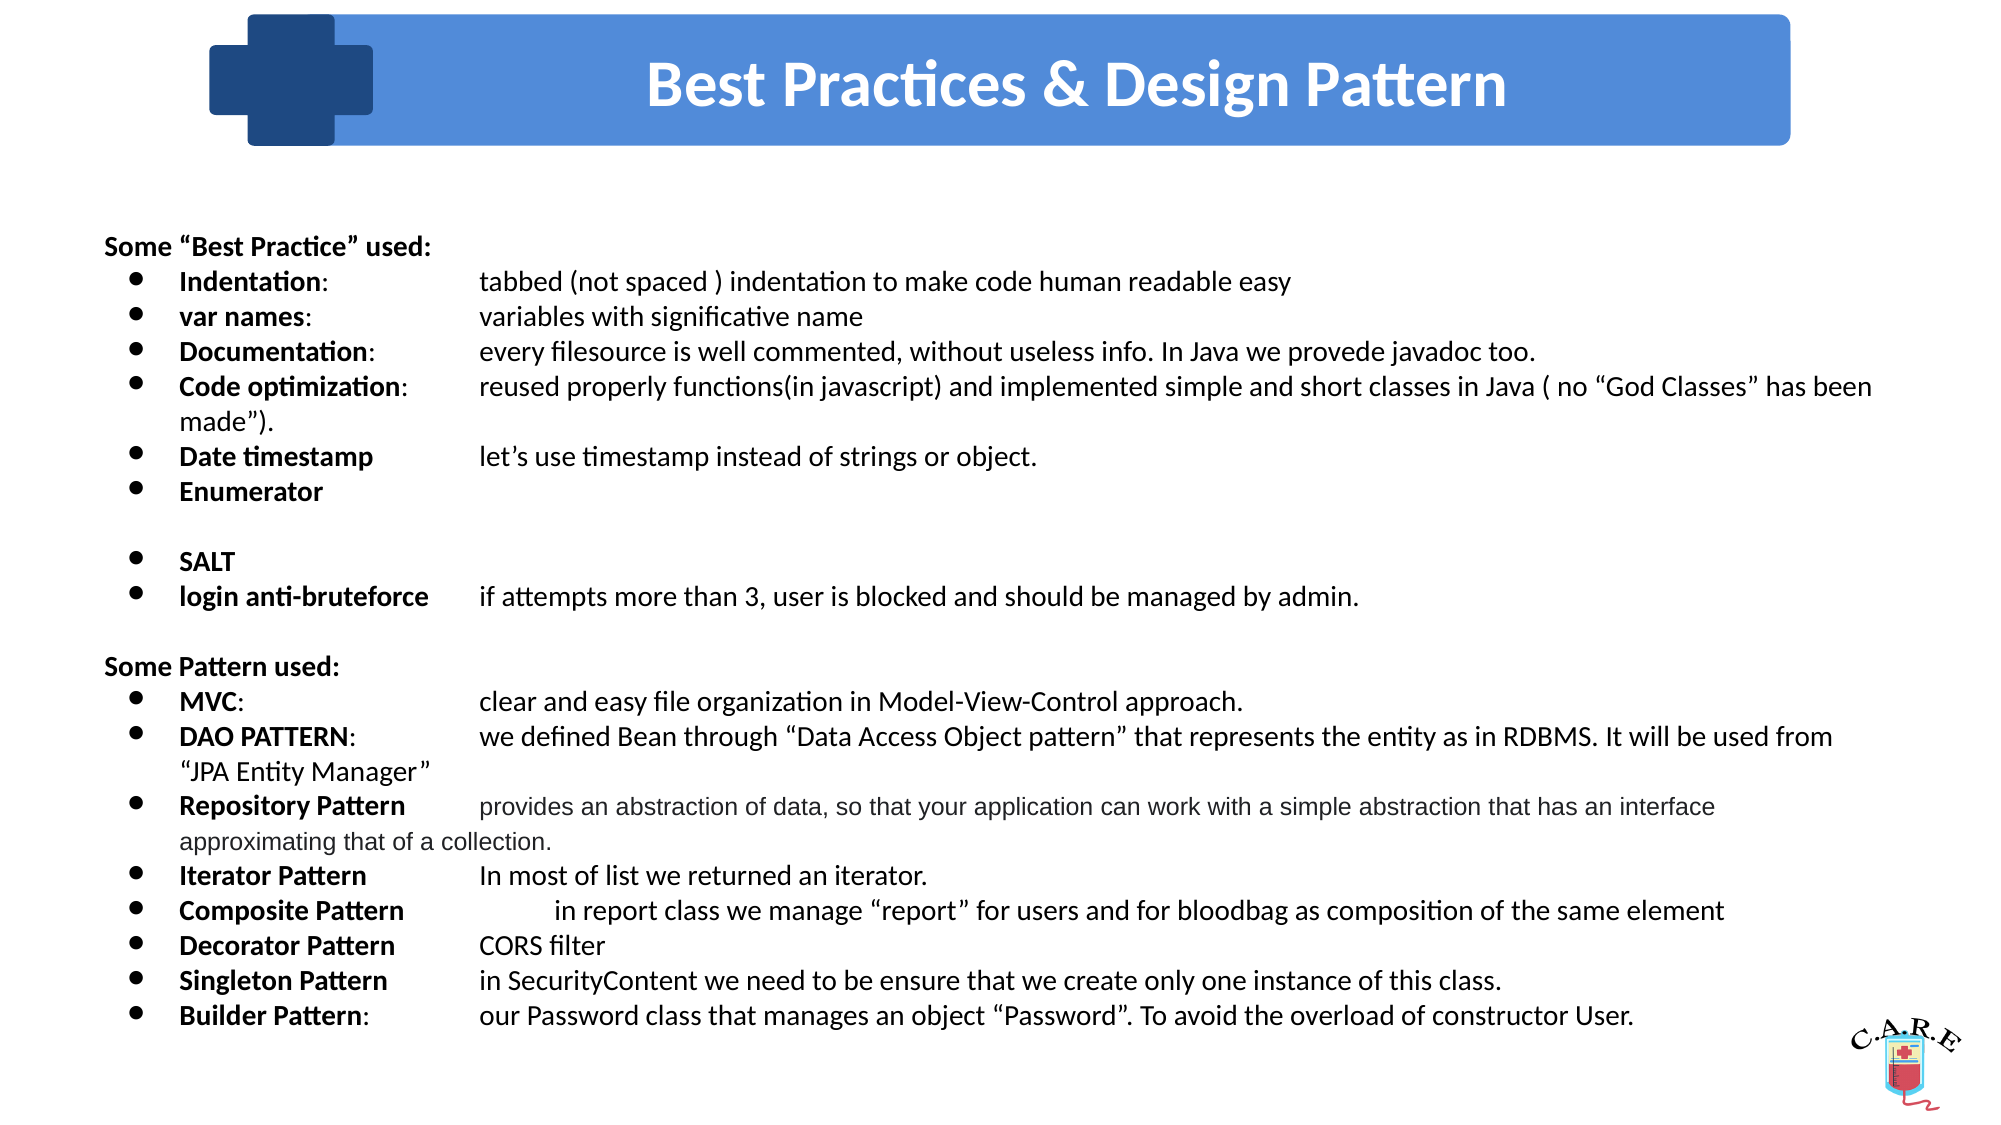

Best Practices & Design Pattern
Some “Best Practice” used:
Indentation: 		tabbed (not spaced ) indentation to make code human readable easy
var names:			variables with significative name
Documentation:		every filesource is well commented, without useless info. In Java we provede javadoc too.
Code optimization: 	reused properly functions(in javascript) and implemented simple and short classes in Java ( no “God Classes” has been made”).
Date timestamp		let’s use timestamp instead of strings or object.
Enumerator
SALT
login anti-bruteforce	if attempts more than 3, user is blocked and should be managed by admin.
Some Pattern used:
MVC: 				clear and easy file organization in Model-View-Control approach.
DAO PATTERN:	 	we defined Bean through “Data Access Object pattern” that represents the entity as in RDBMS. It will be used from “JPA Entity Manager”
Repository Pattern	provides an abstraction of data, so that your application can work with a simple abstraction that has an interface approximating that of a collection.
Iterator Pattern		In most of list we returned an iterator.
Composite Pattern		in report class we manage “report” for users and for bloodbag as composition of the same element
Decorator Pattern		CORS filter
Singleton Pattern		in SecurityContent we need to be ensure that we create only one instance of this class.
Builder Pattern:		our Password class that manages an object “Password”. To avoid the overload of constructor User.